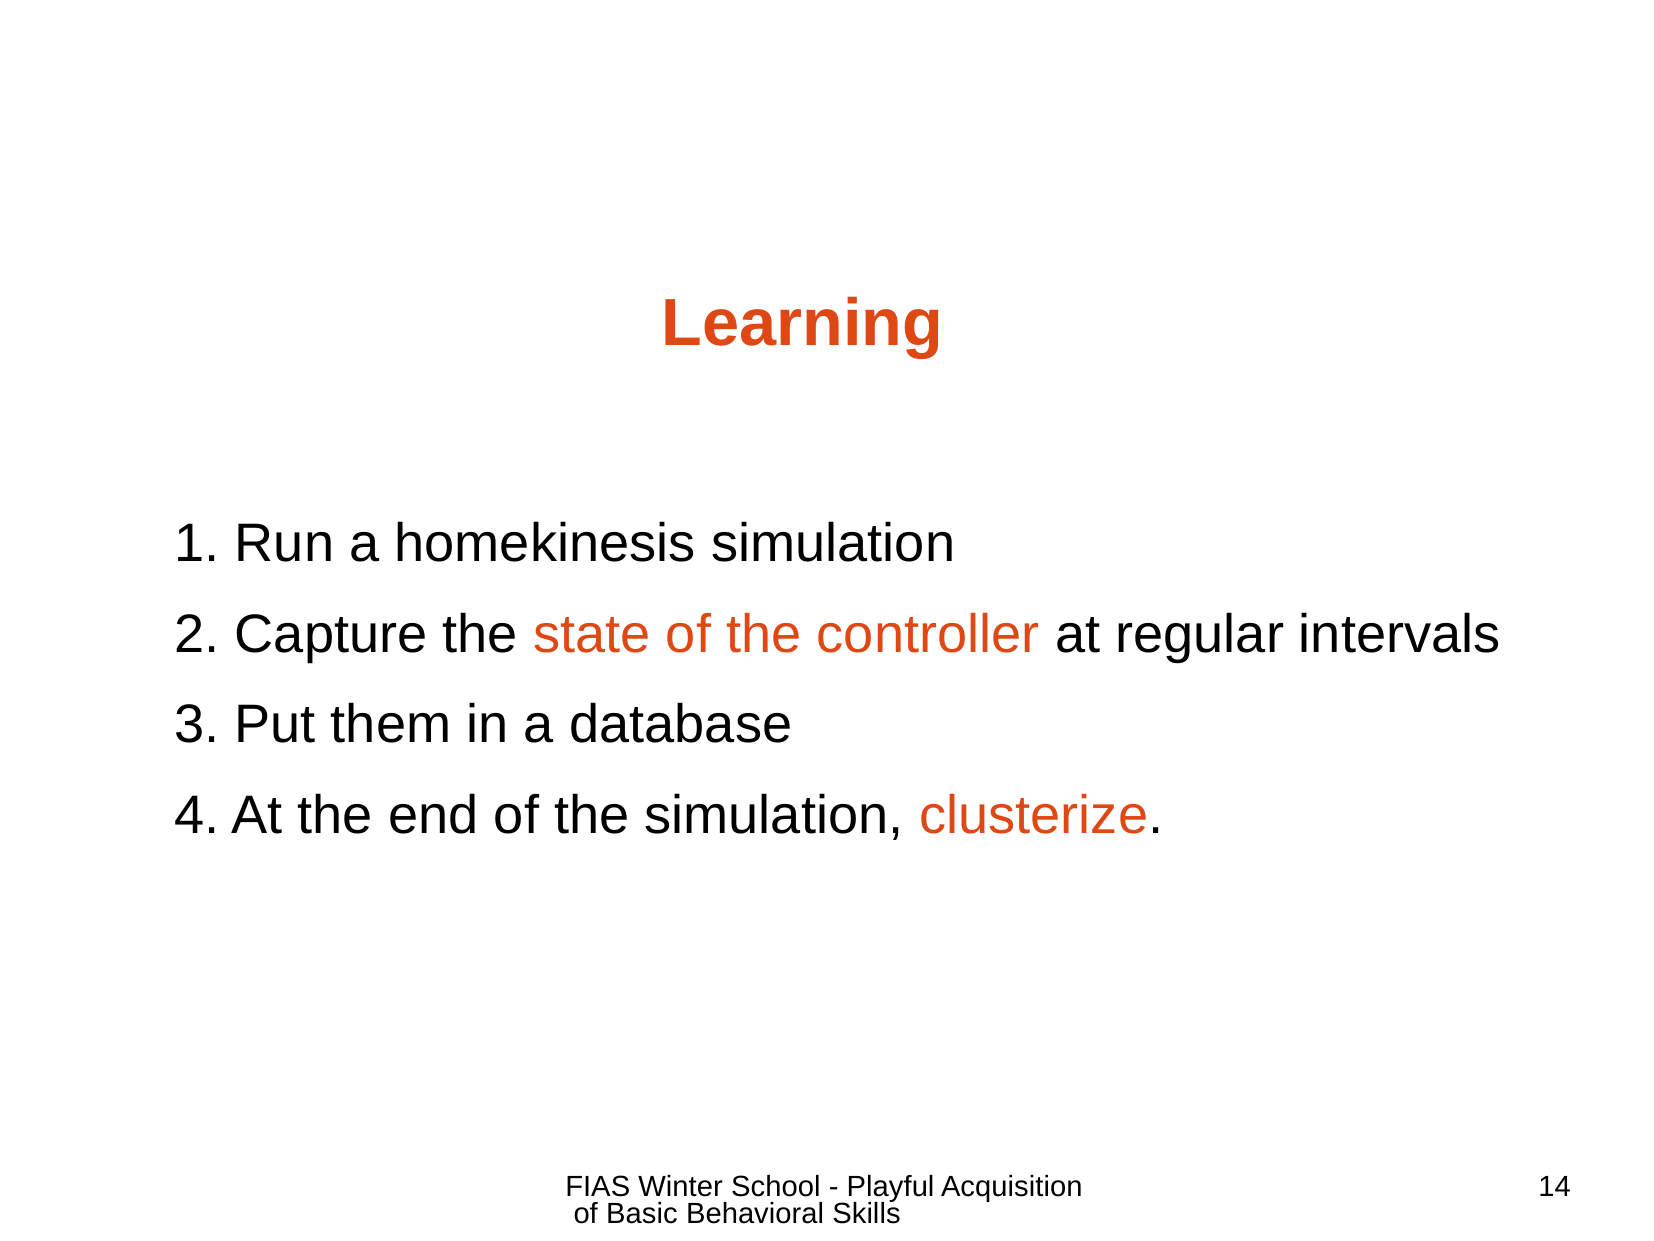

Learning
1. Run a homekinesis simulation
2. Capture the state of the controller at regular intervals
3. Put them in a database
4. At the end of the simulation, clusterize.
FIAS Winter School - Playful Acquisition of Basic Behavioral Skills
14